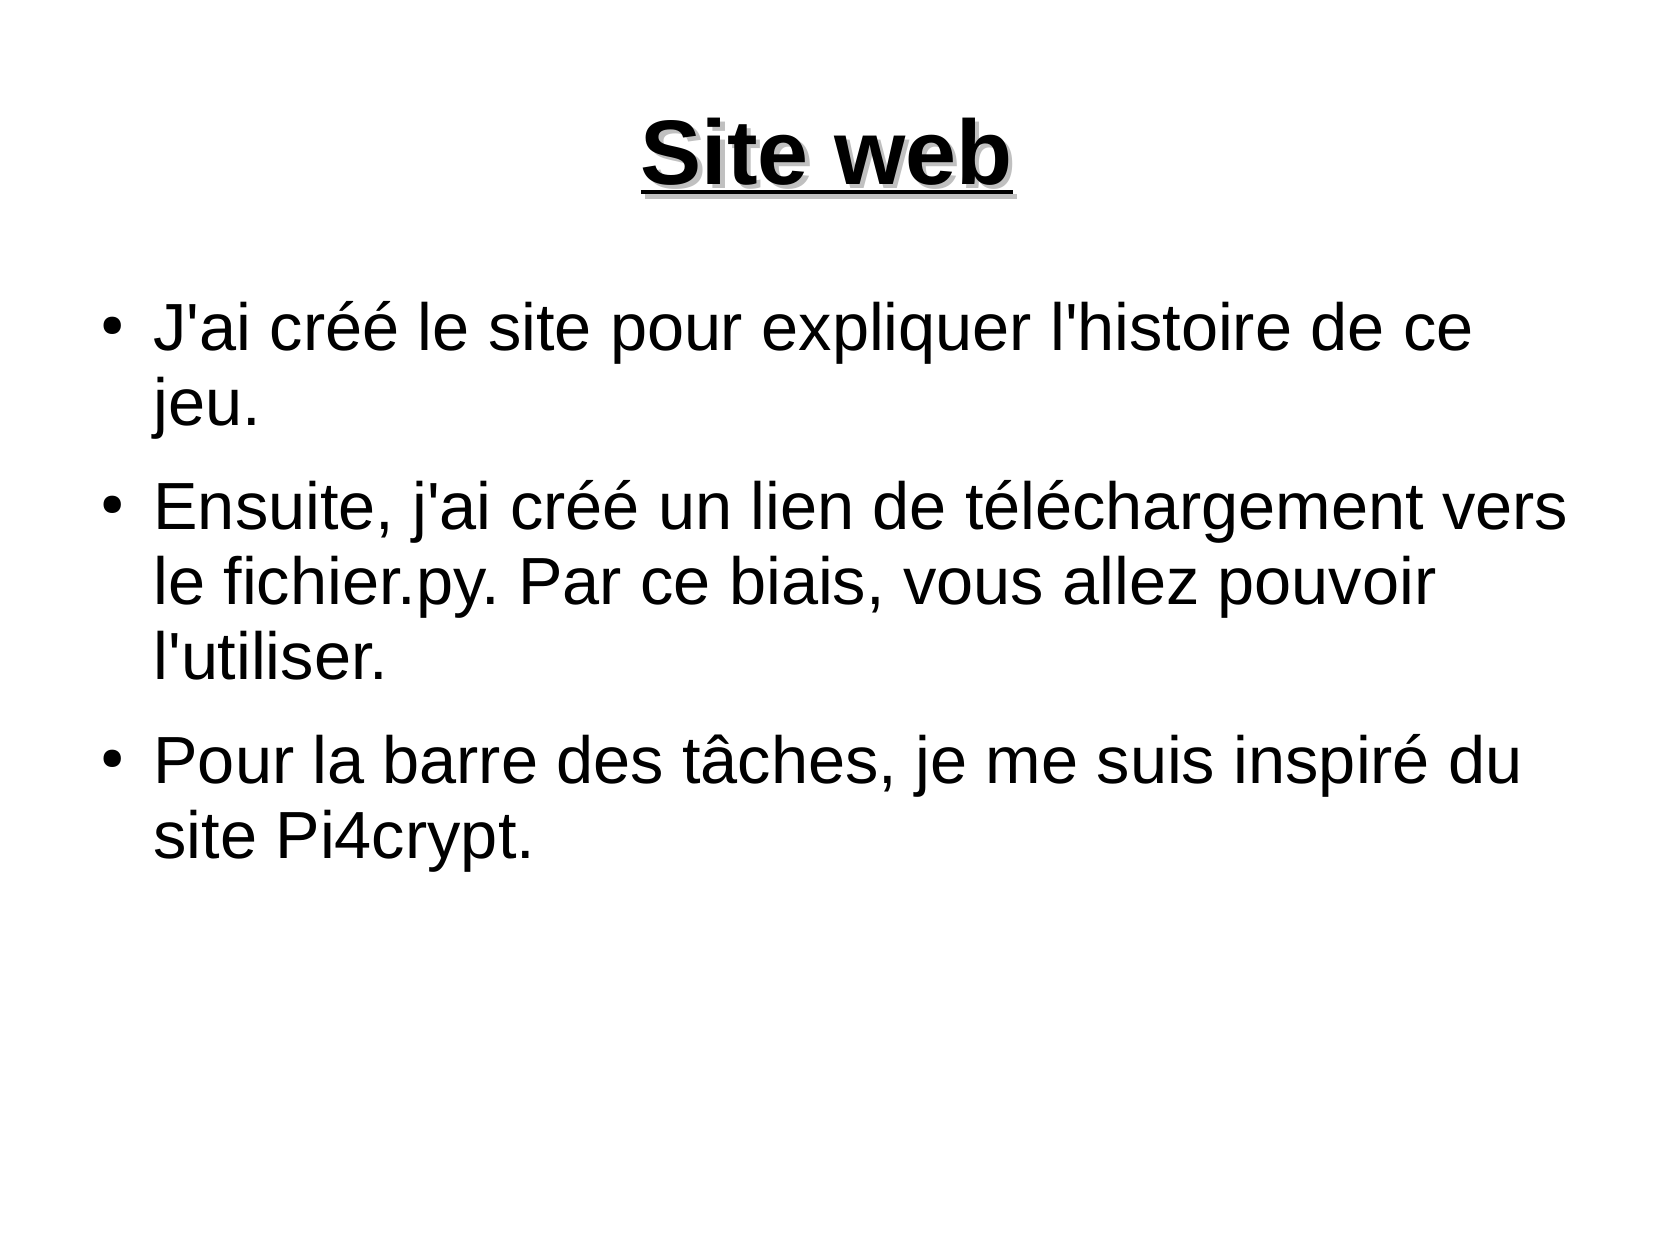

# Site web
J'ai créé le site pour expliquer l'histoire de ce jeu.
Ensuite, j'ai créé un lien de téléchargement vers le fichier.py. Par ce biais, vous allez pouvoir l'utiliser.
Pour la barre des tâches, je me suis inspiré du site Pi4crypt.